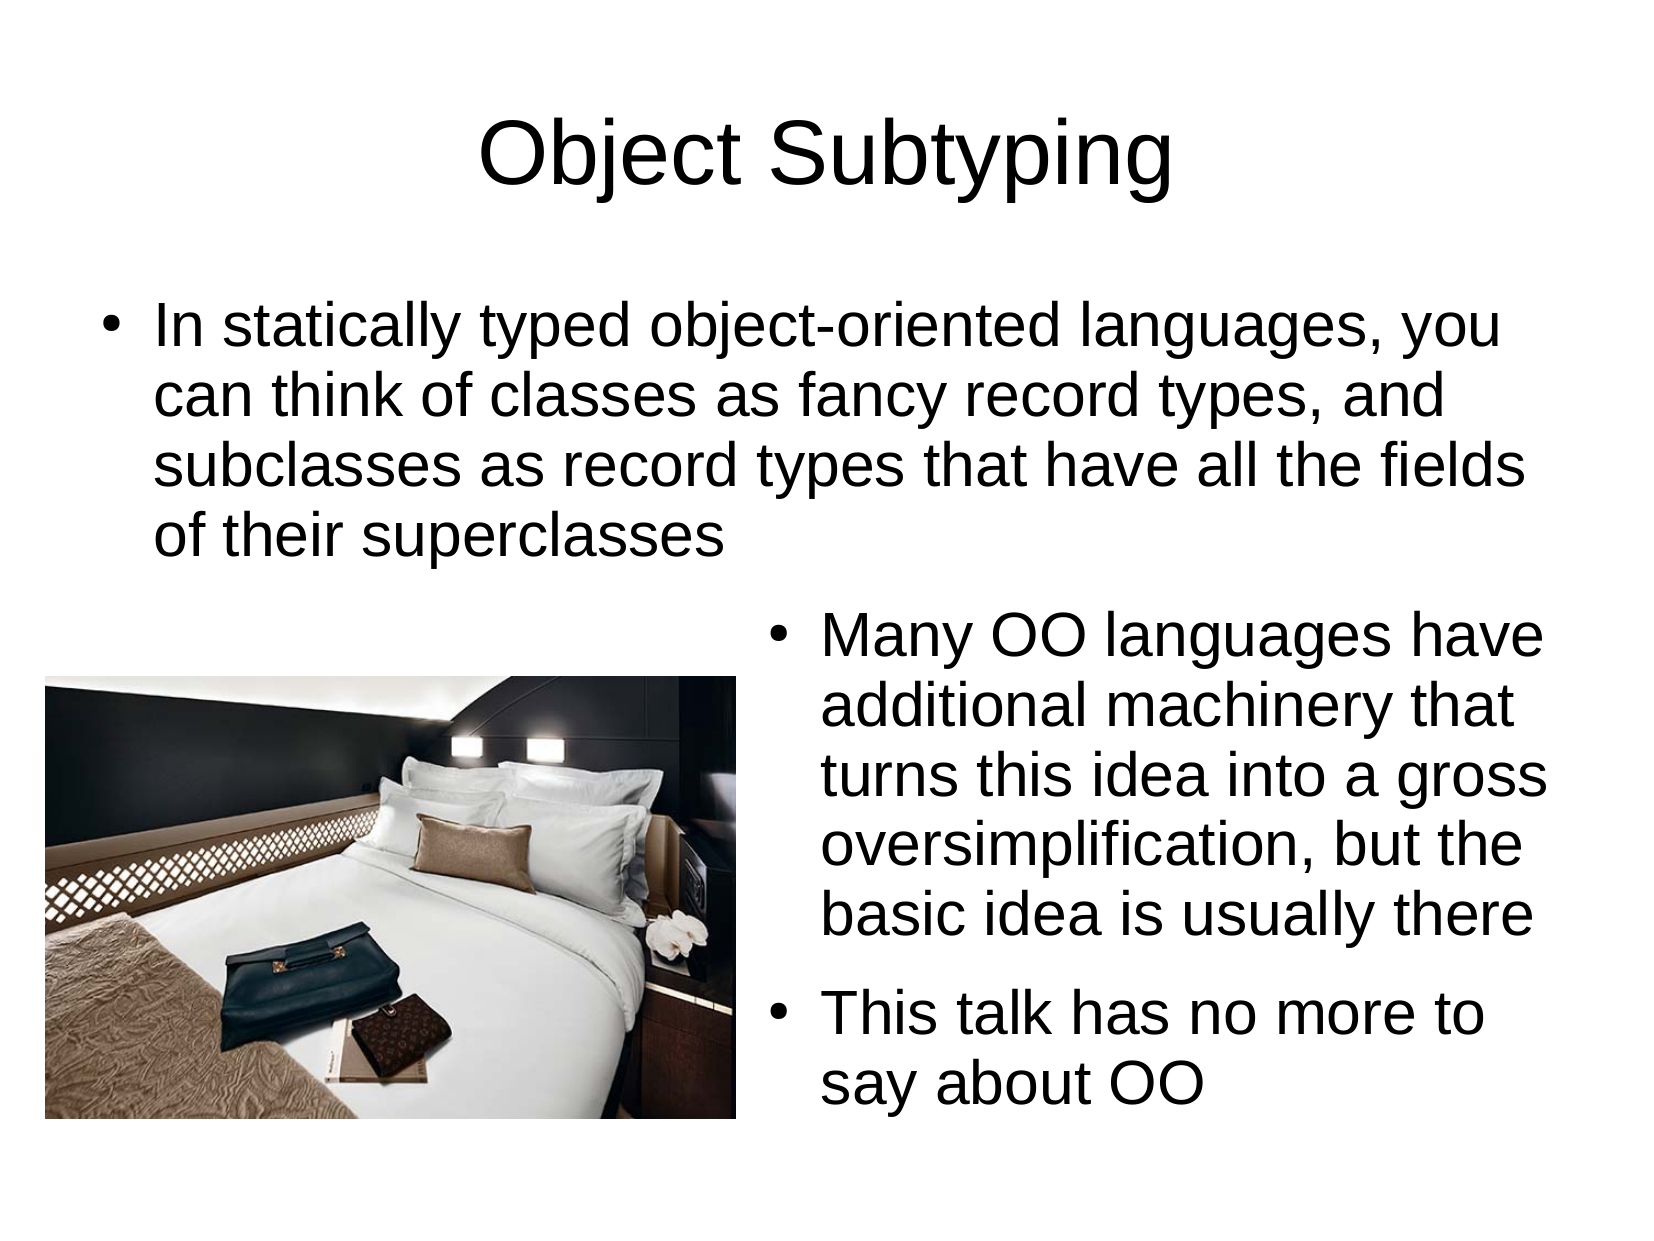

# Object Subtyping
In statically typed object-oriented languages, you can think of classes as fancy record types, and subclasses as record types that have all the fields of their superclasses
Many OO languages have additional machinery that turns this idea into a gross oversimplification, but the basic idea is usually there
This talk has no more to say about OO